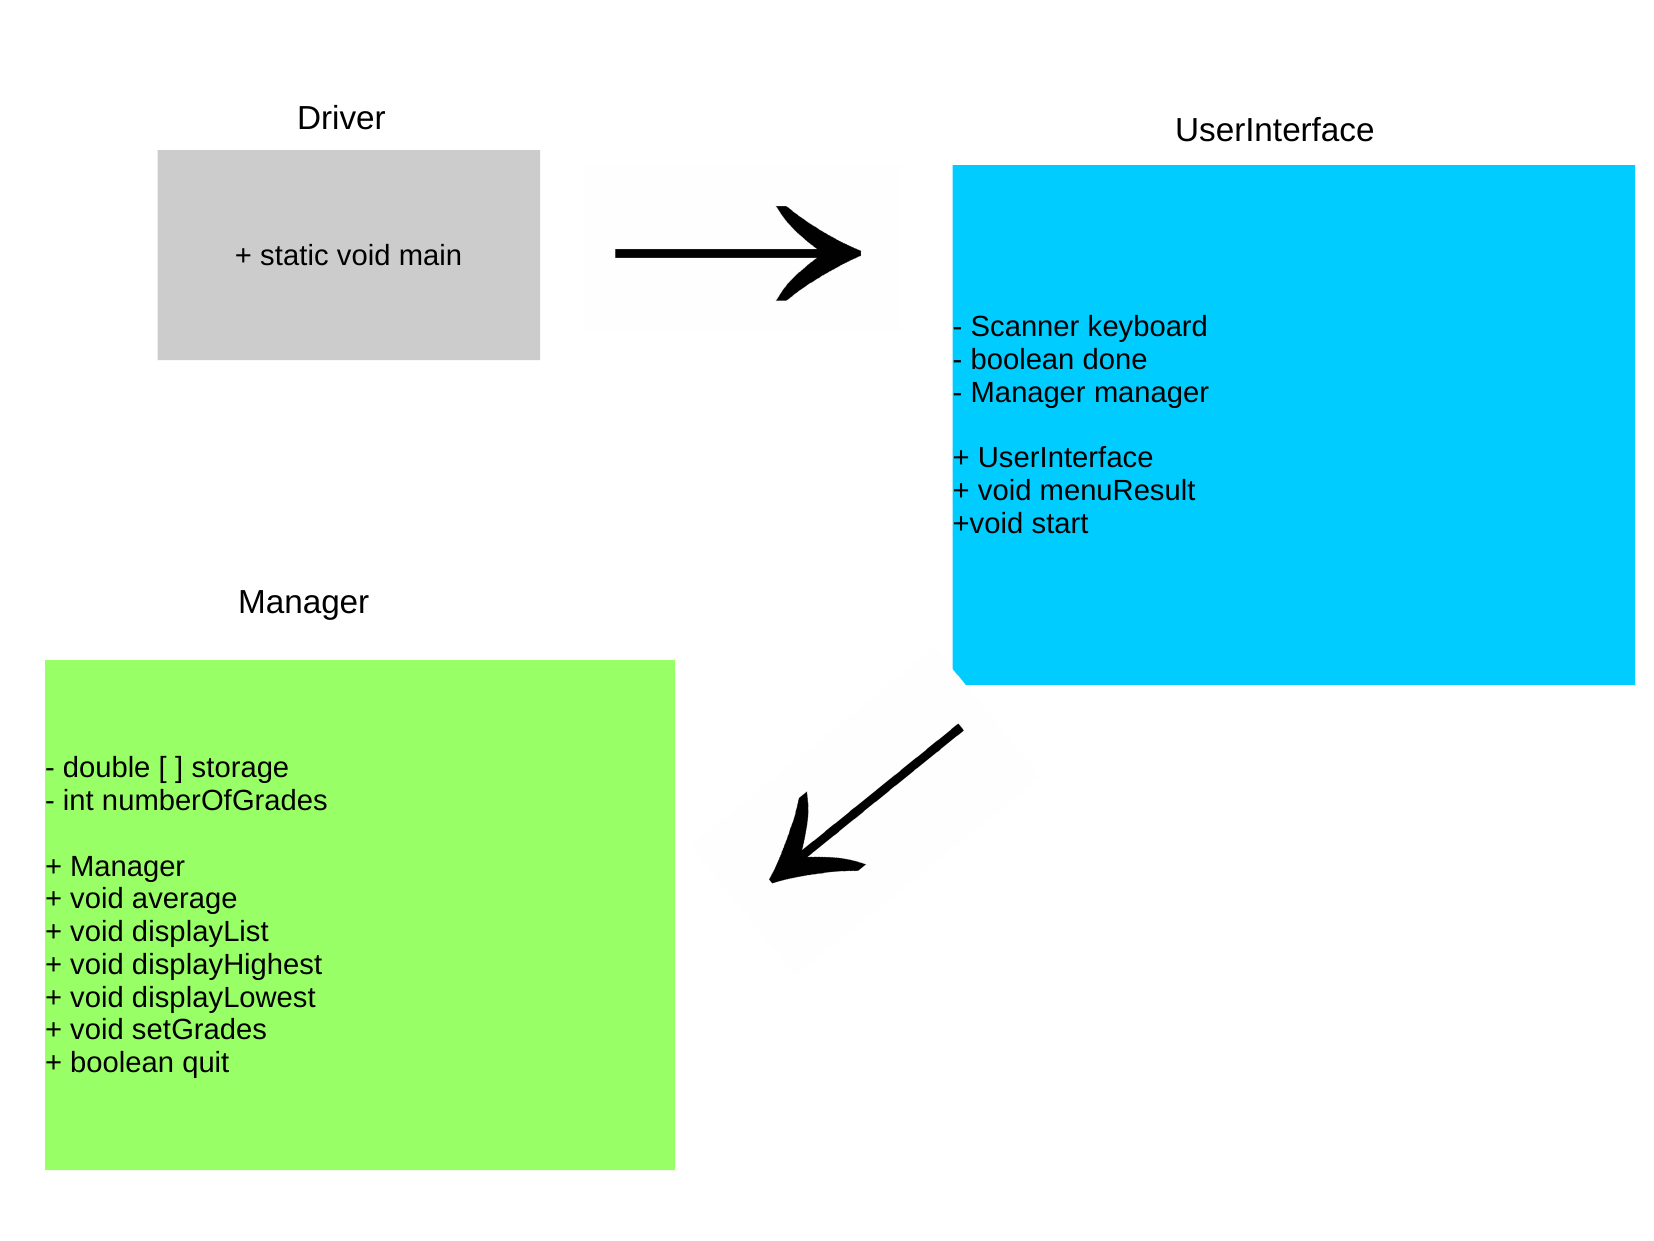

UserInterface
# Driver
+ static void main
- Scanner keyboard
- boolean done
- Manager manager
+ UserInterface
+ void menuResult
+void start
Manager
- double [ ] storage
- int numberOfGrades
+ Manager
+ void average
+ void displayList
+ void displayHighest
+ void displayLowest
+ void setGrades
+ boolean quit